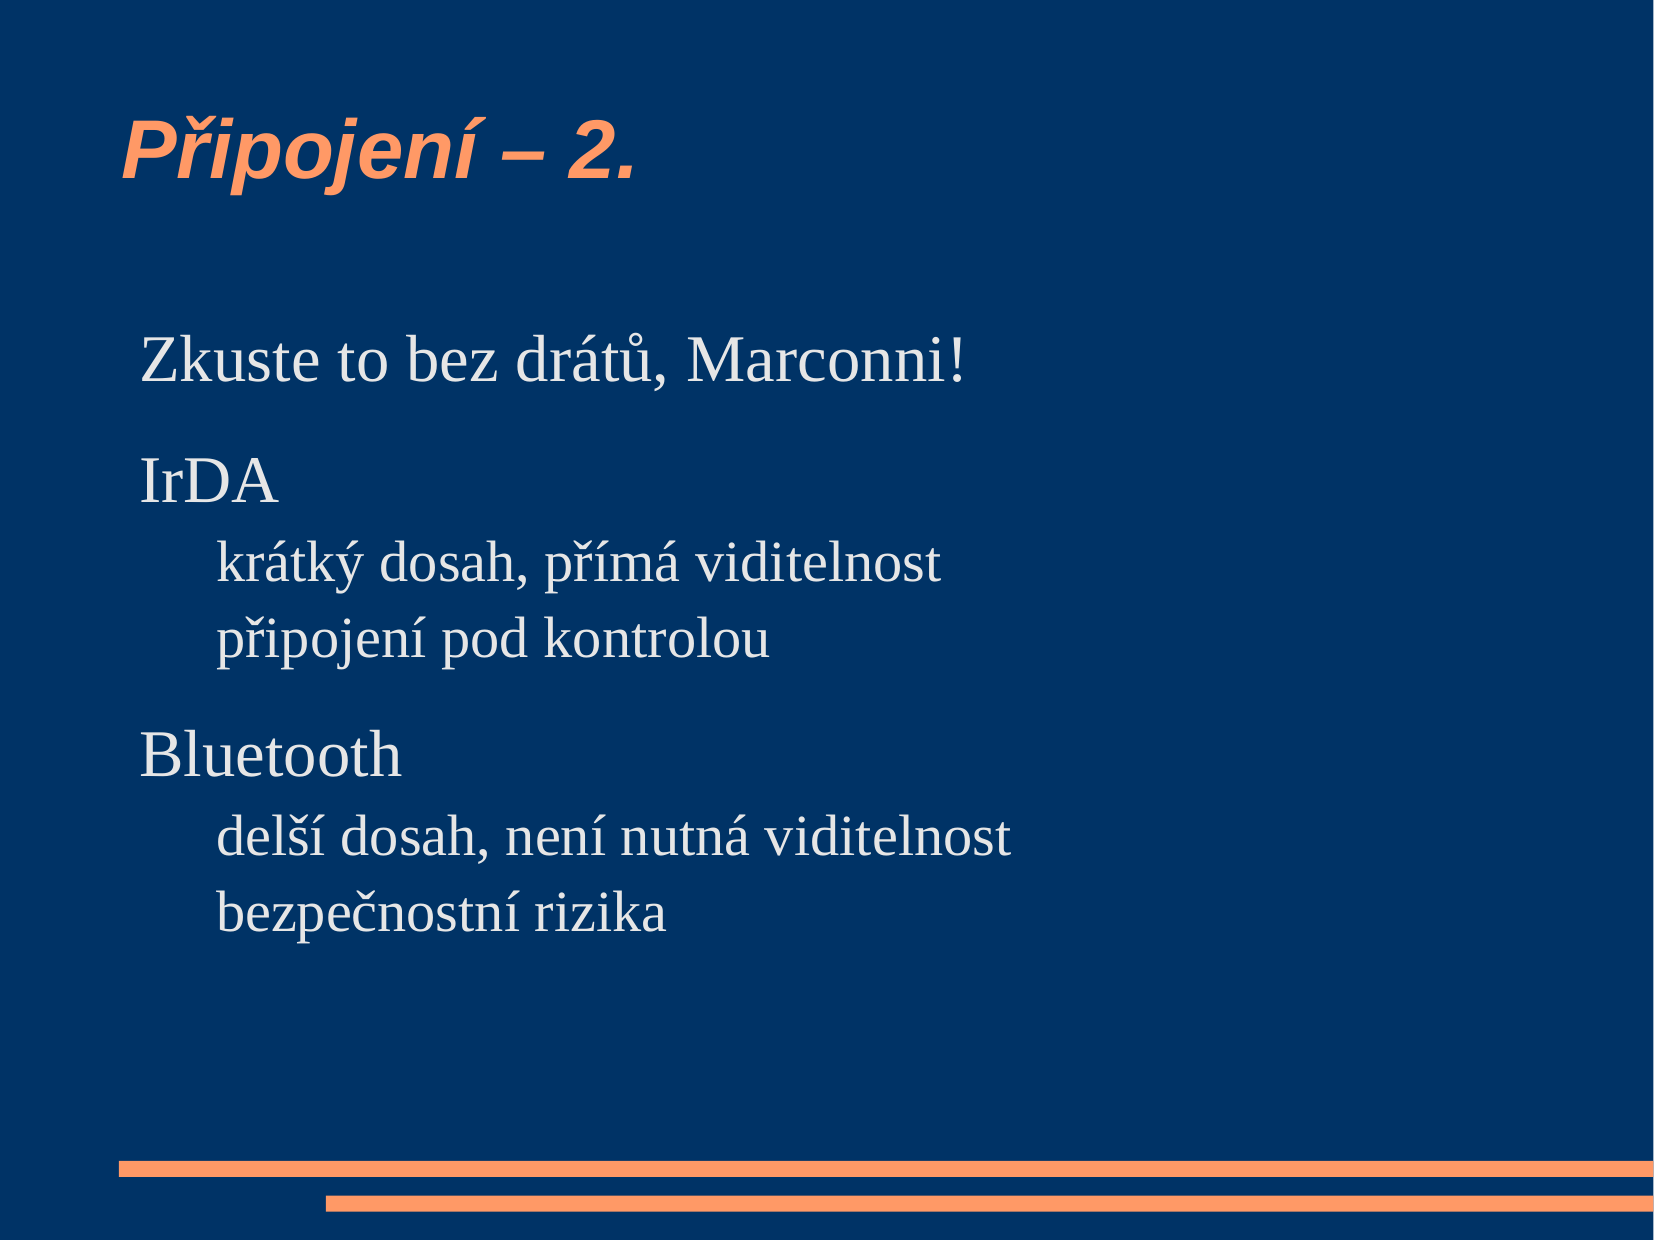

# Připojení – 2.
Zkuste to bez drátů, Marconni!
IrDA
krátký dosah, přímá viditelnost
připojení pod kontrolou
Bluetooth
delší dosah, není nutná viditelnost
bezpečnostní rizika